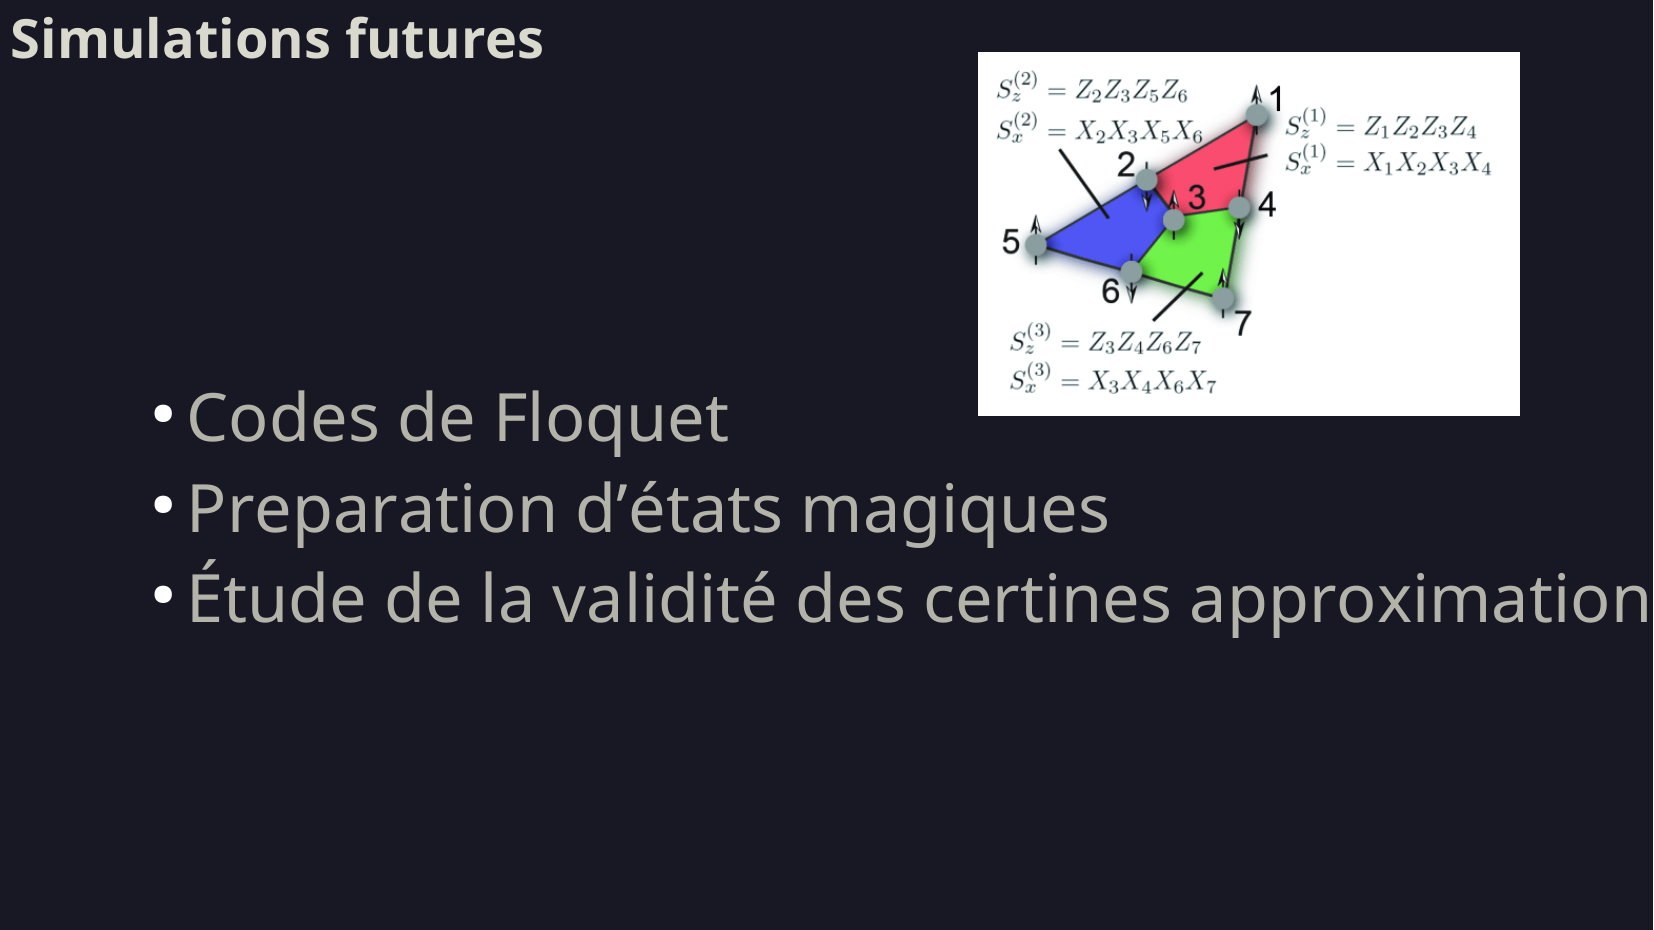

Simulations futures
Codes de Floquet
Preparation d’états magiques
Étude de la validité des certines approximation